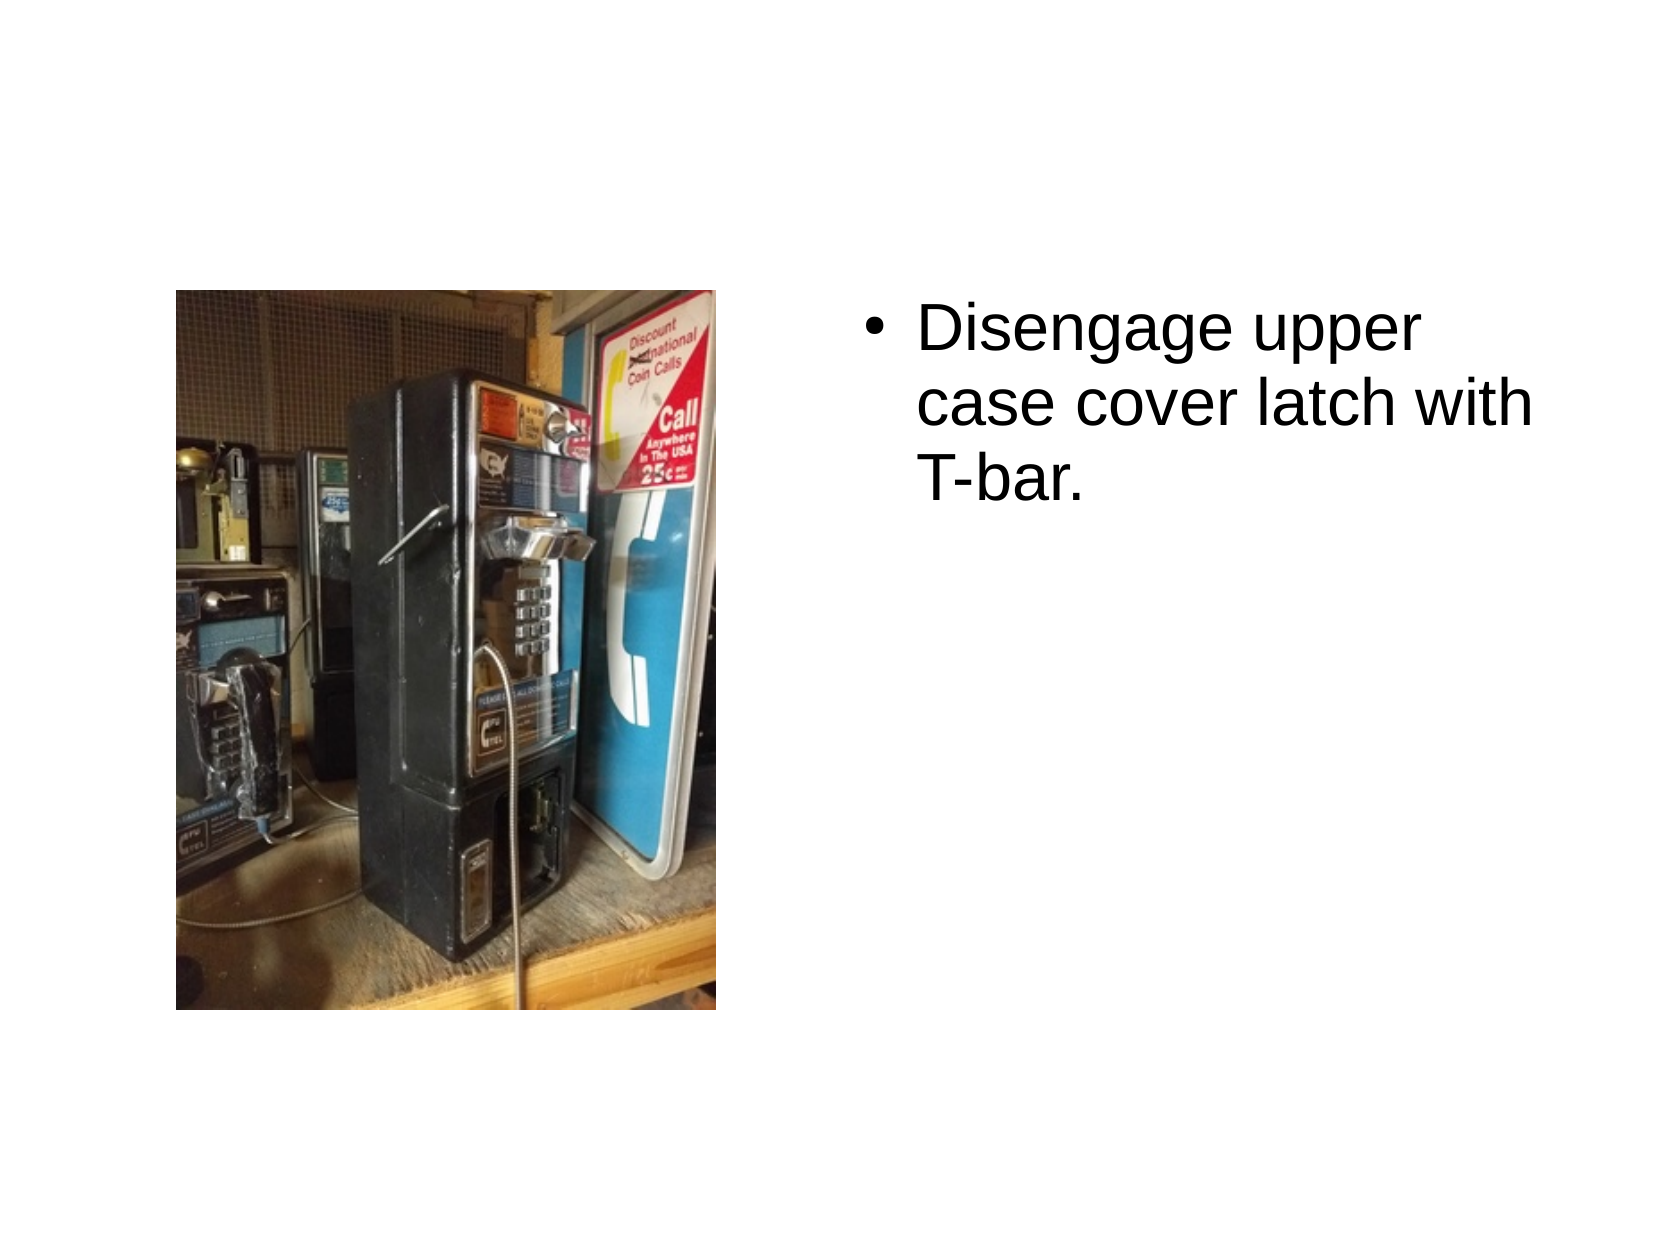

#
Disengage upper case cover latch with T-bar.